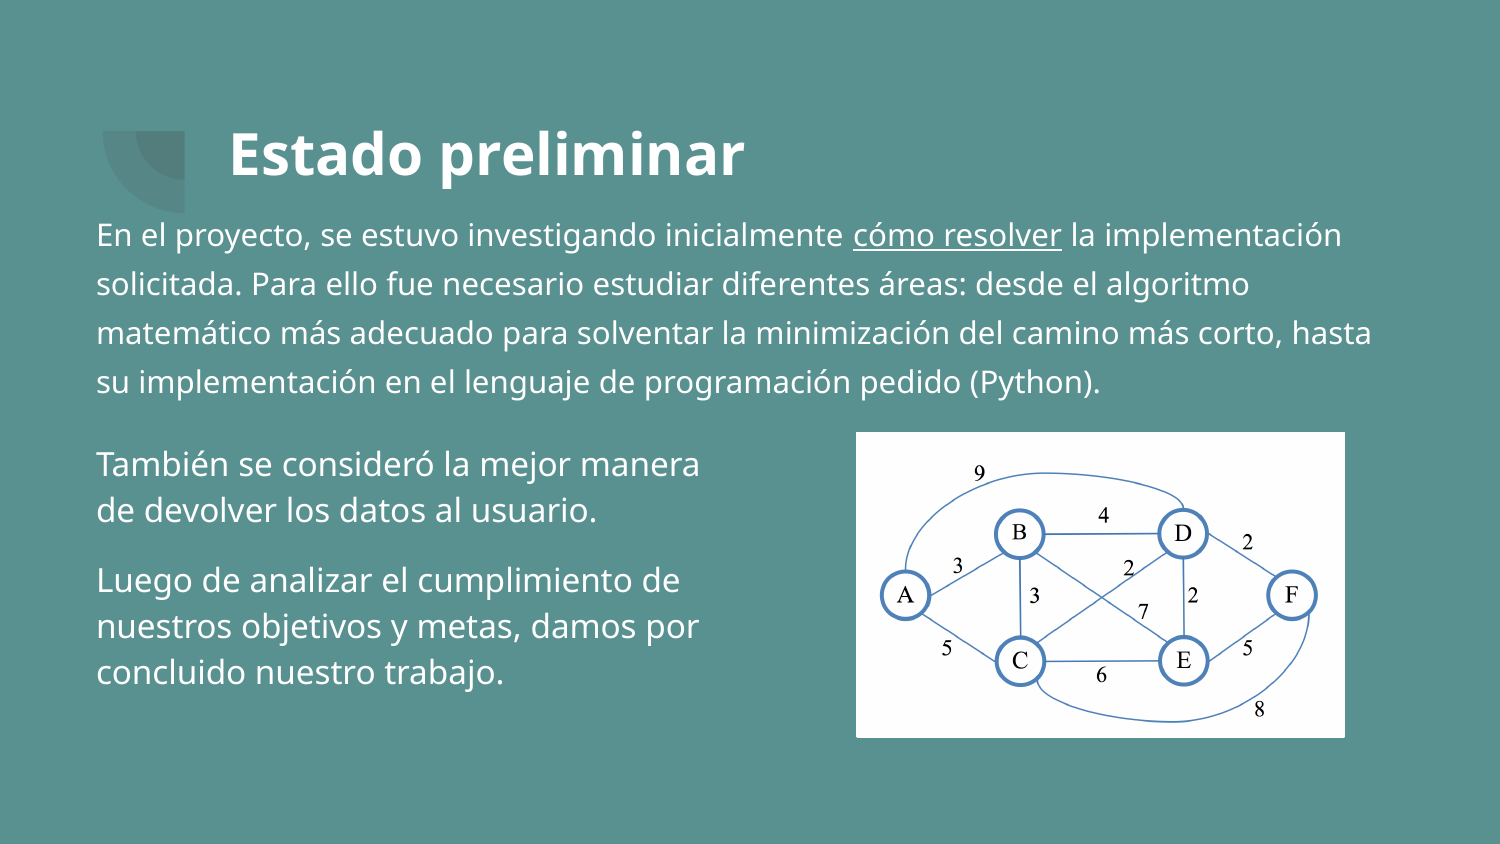

# Estado preliminar
En el proyecto, se estuvo investigando inicialmente cómo resolver la implementación solicitada. Para ello fue necesario estudiar diferentes áreas: desde el algoritmo matemático más adecuado para solventar la minimización del camino más corto, hasta su implementación en el lenguaje de programación pedido (Python).
También se consideró la mejor manera de devolver los datos al usuario.
Luego de analizar el cumplimiento de nuestros objetivos y metas, damos por concluido nuestro trabajo.